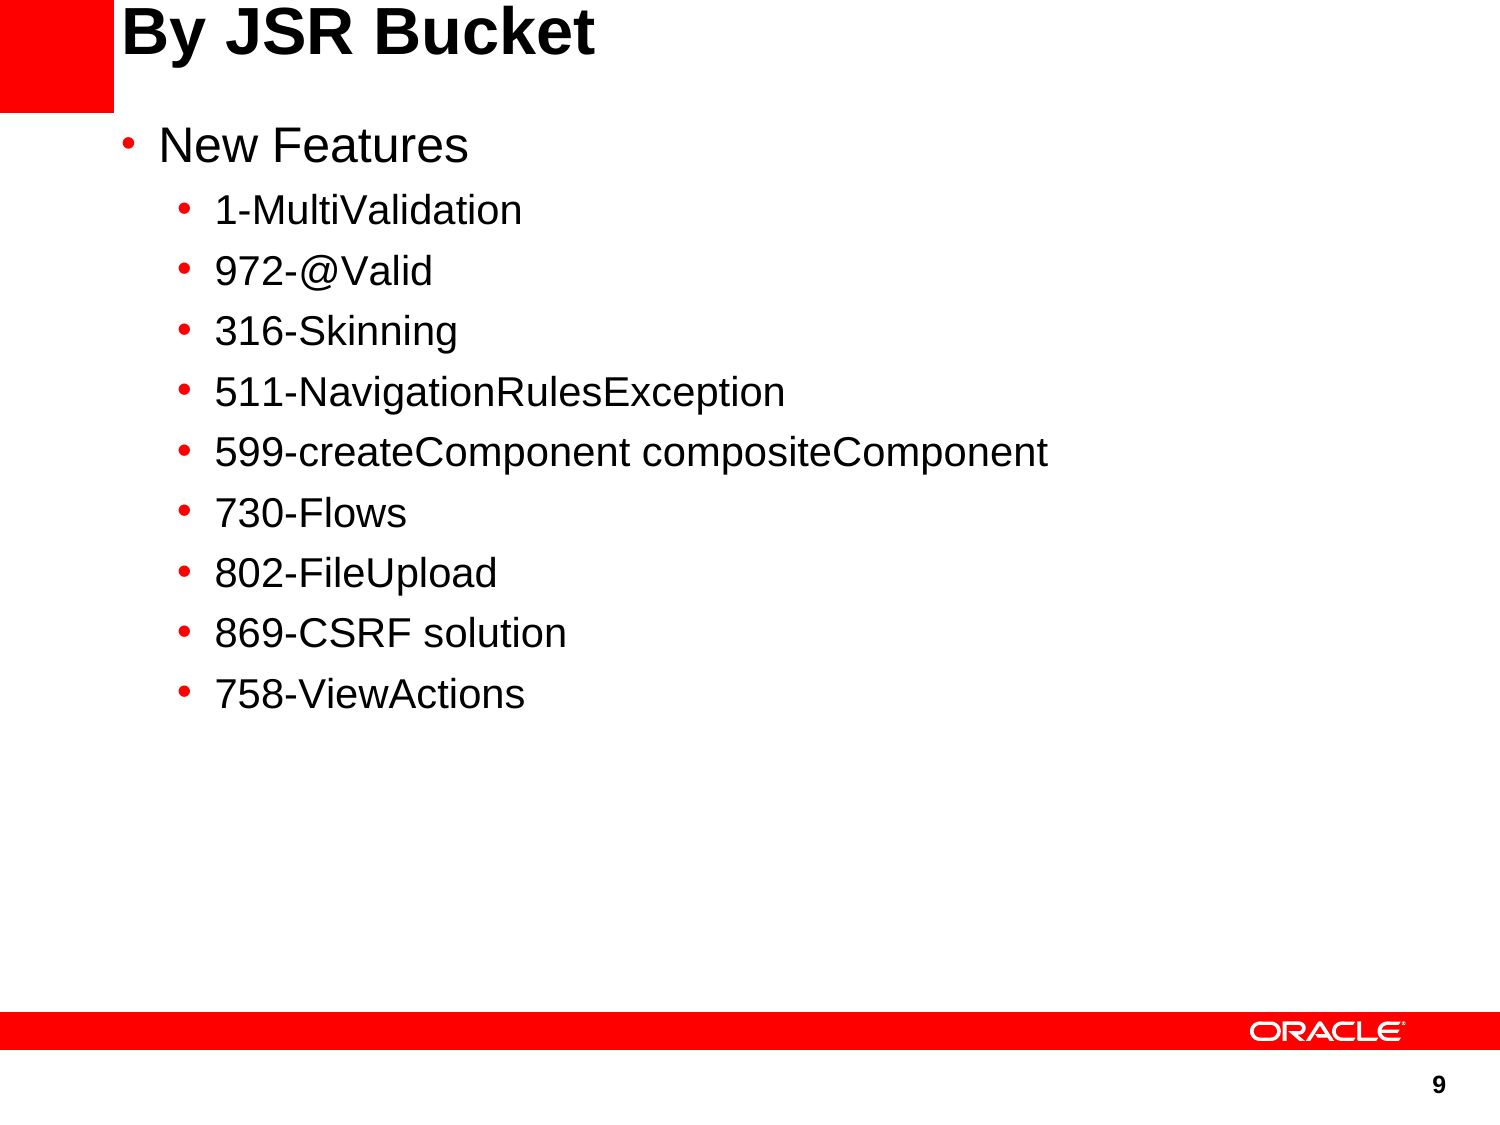

# By JSR Bucket
New Features
1-MultiValidation
972-@Valid
316-Skinning
511-NavigationRulesException
599-createComponent compositeComponent
730-Flows
802-FileUpload
869-CSRF solution
758-ViewActions